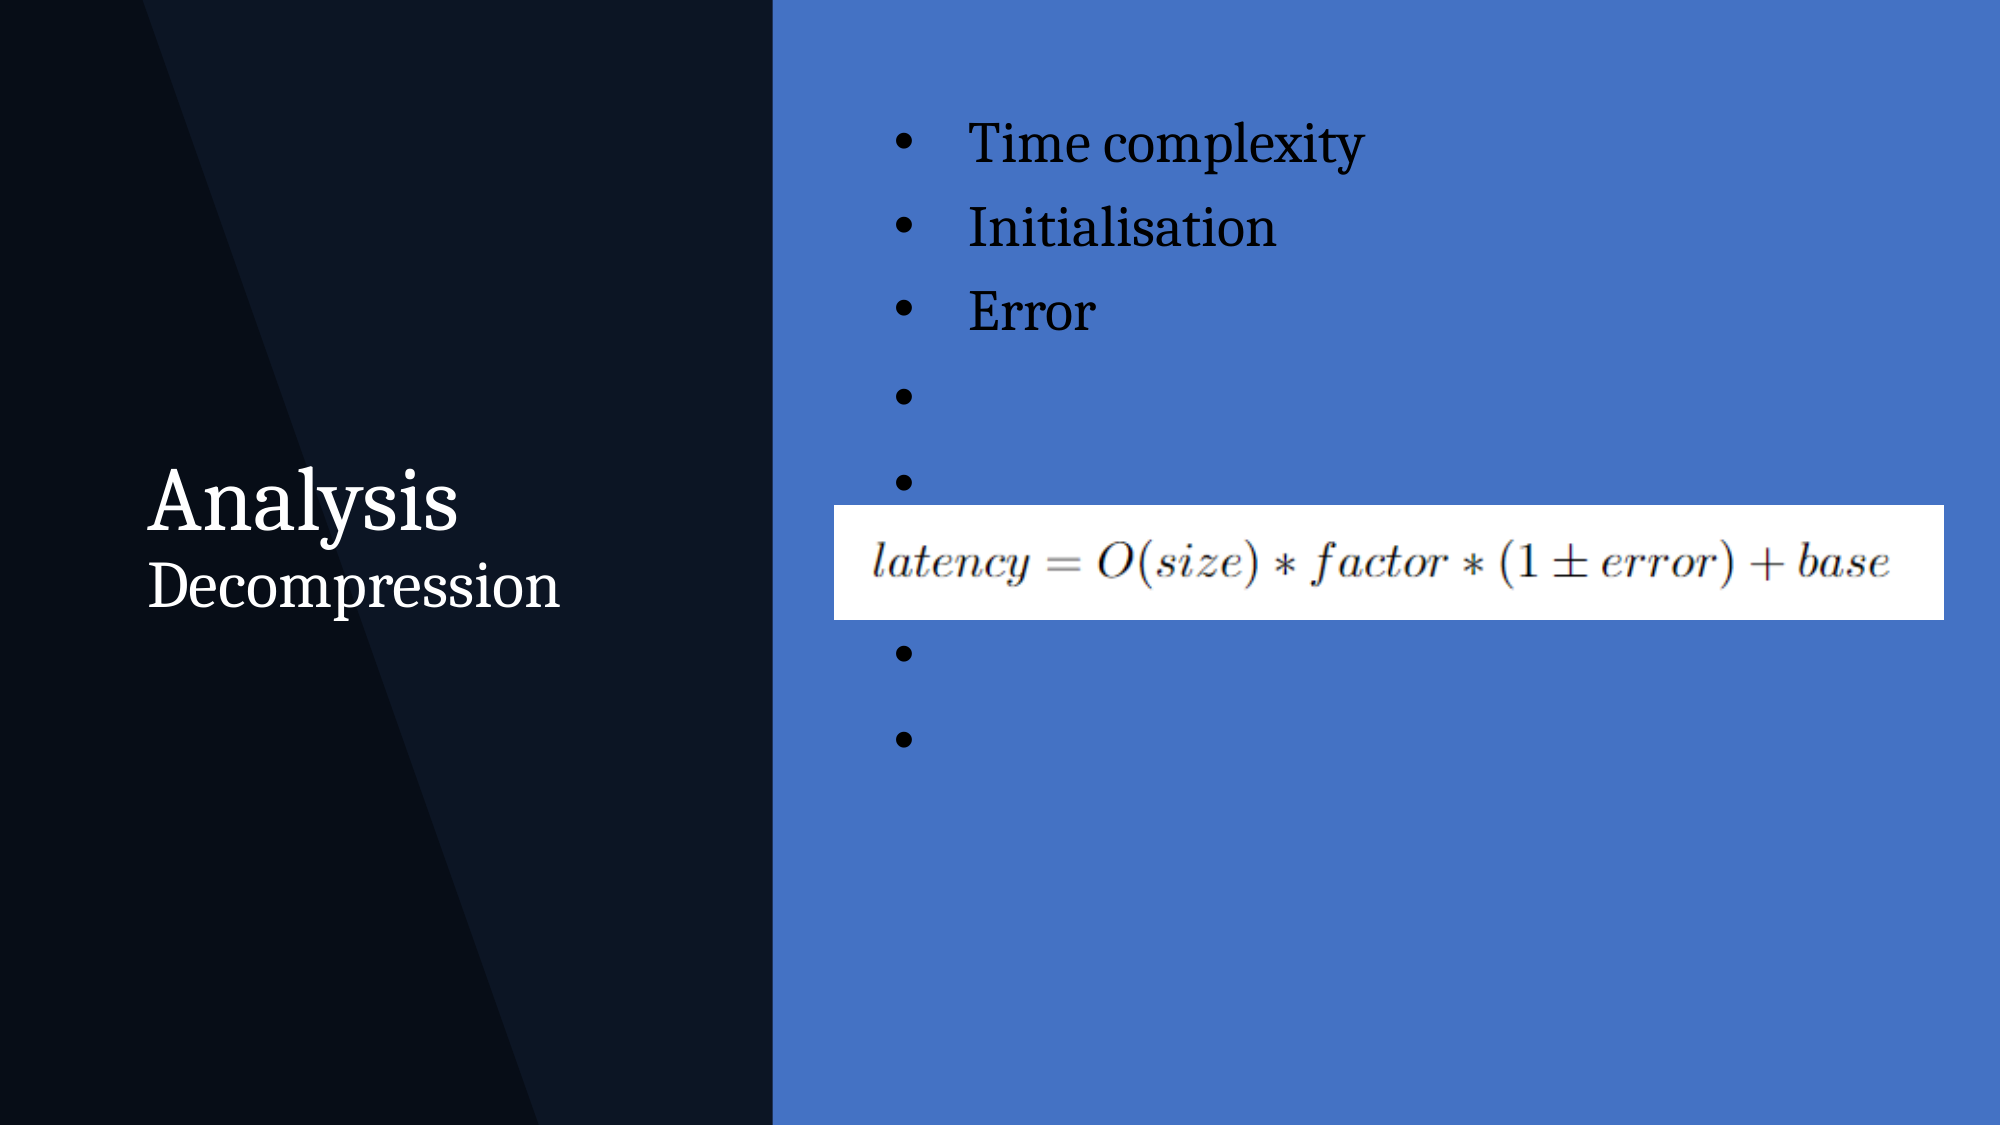

# Analysis Decompression
Time complexity
Initialisation
Error